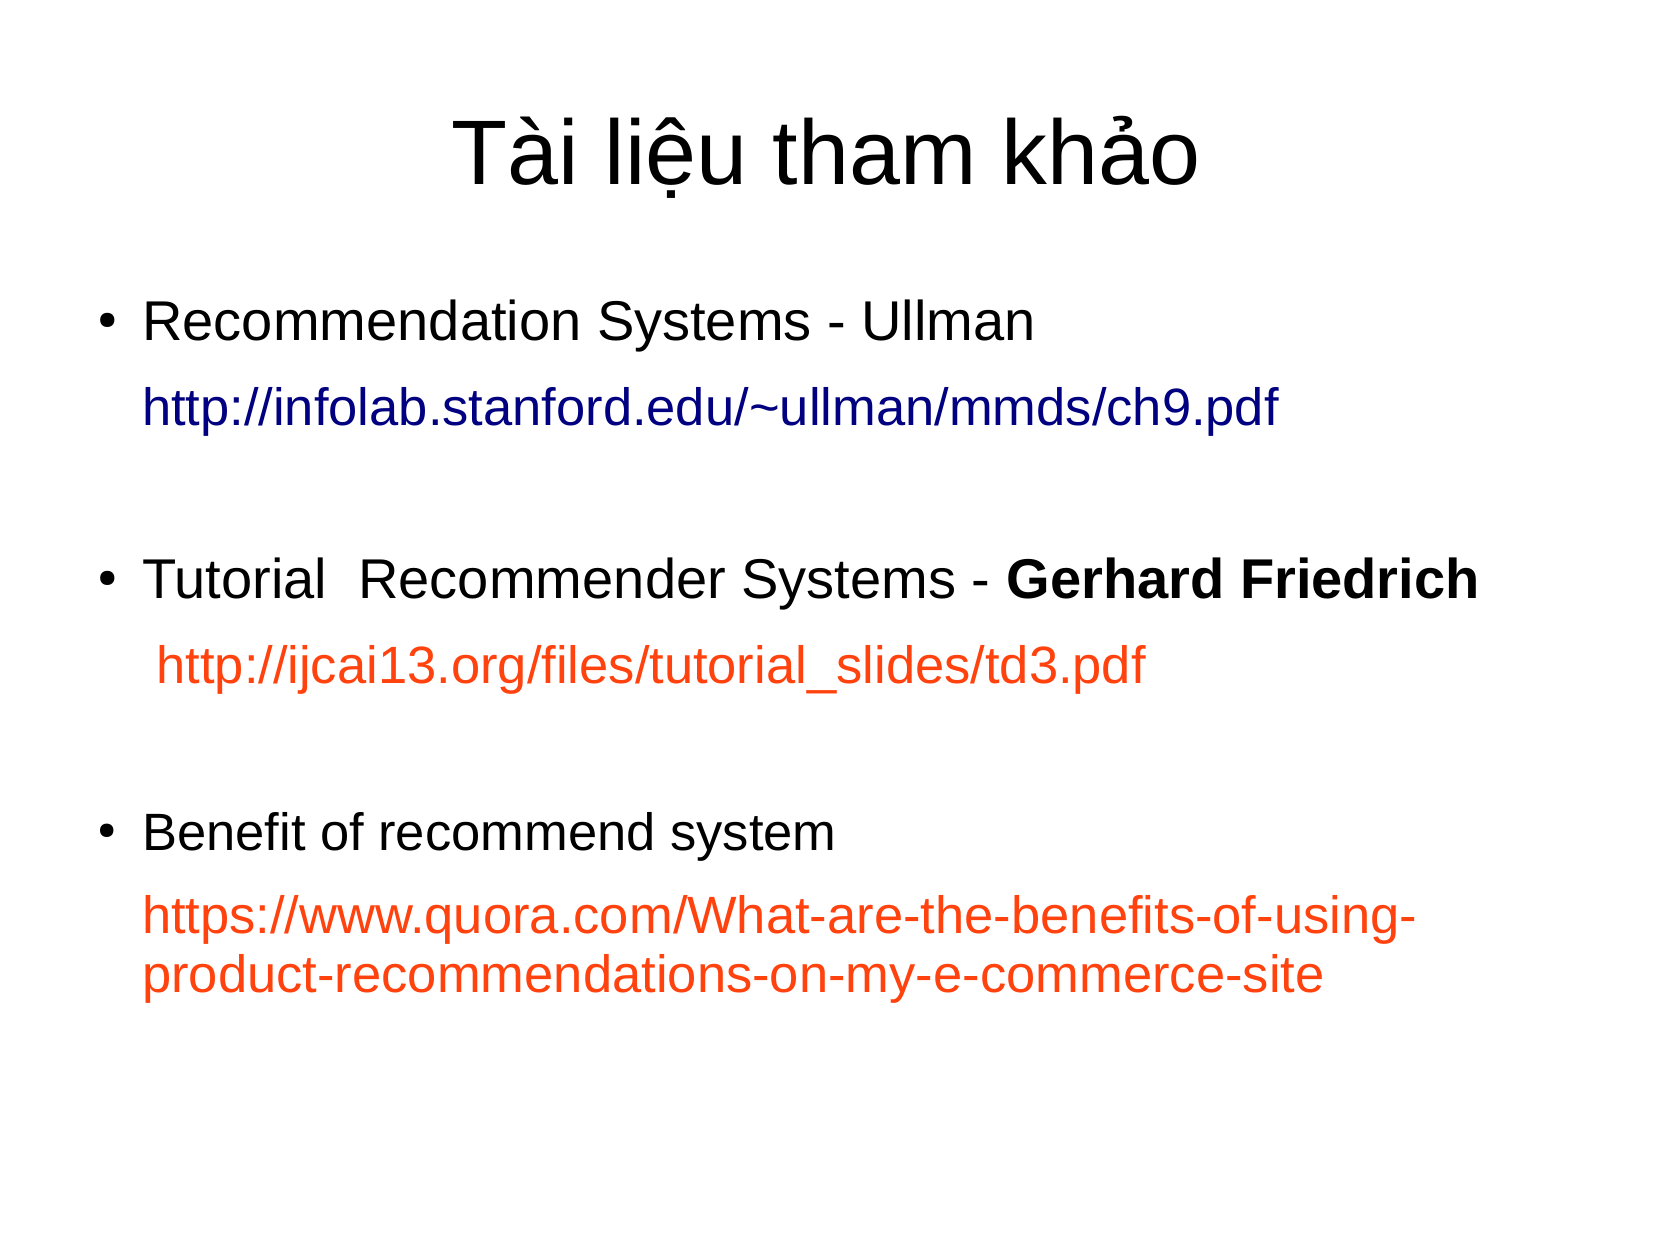

# Tài liệu tham khảo
Recommendation Systems - Ullman
http://infolab.stanford.edu/~ullman/mmds/ch9.pdf
Tutorial Recommender Systems - Gerhard Friedrich
 http://ijcai13.org/files/tutorial_slides/td3.pdf
Benefit of recommend system
https://www.quora.com/What-are-the-benefits-of-using-product-recommendations-on-my-e-commerce-site